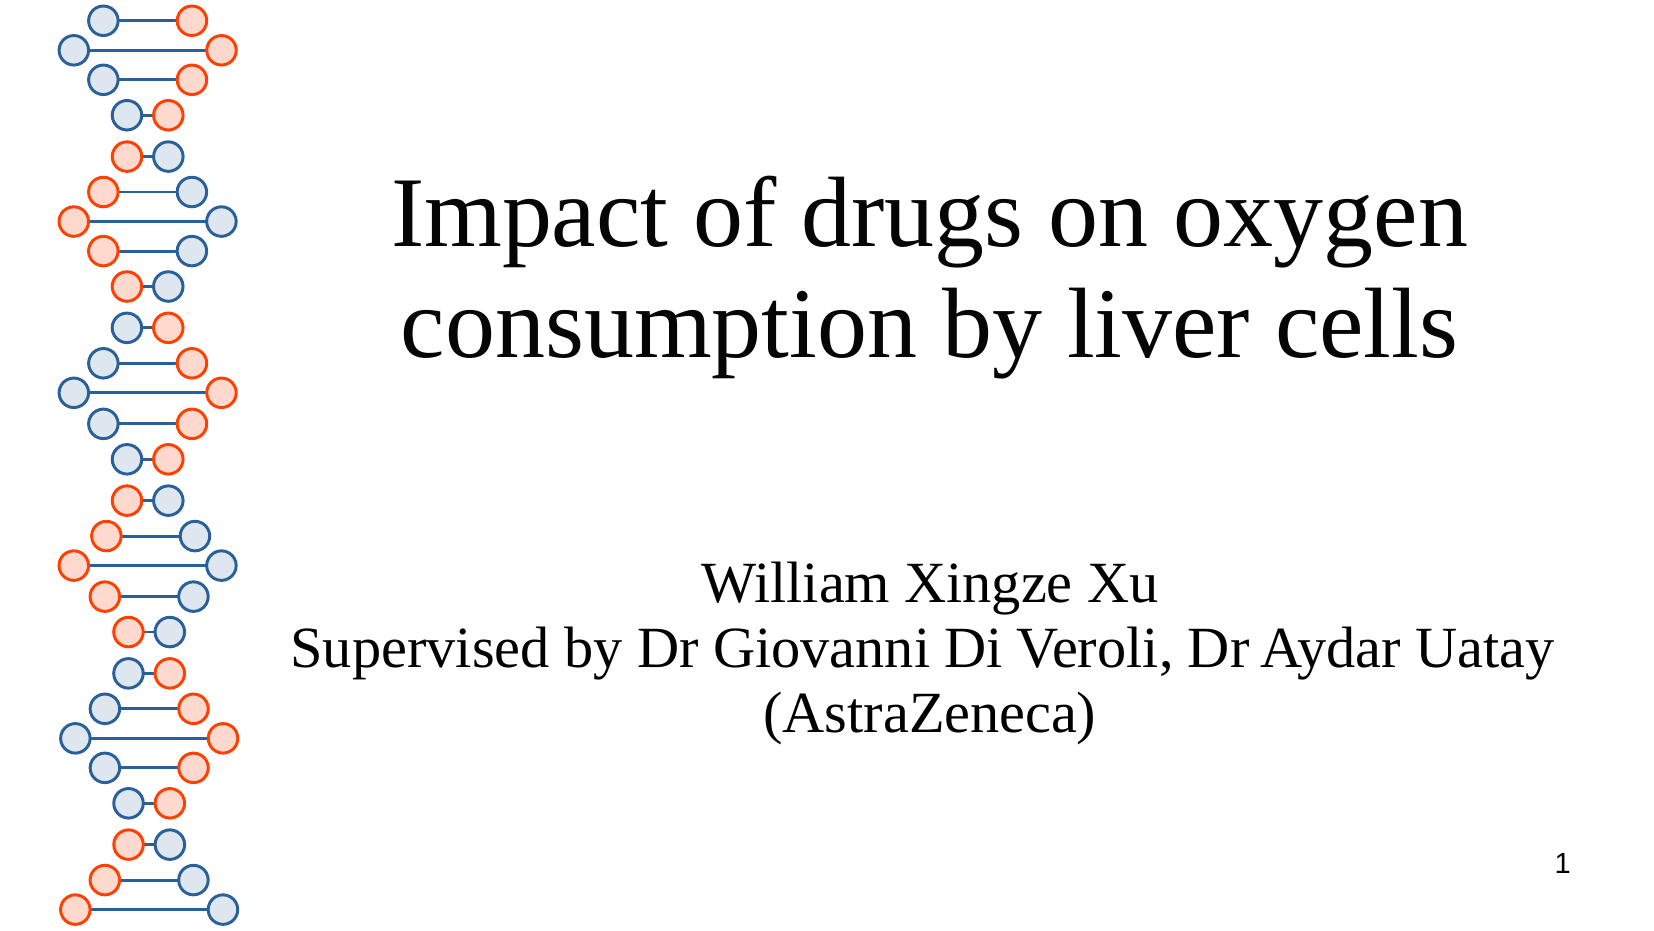

# Impact of drugs on oxygen consumption by liver cells
William Xingze Xu
Supervised by Dr Giovanni Di Veroli, Dr Aydar Uatay
(AstraZeneca)
1